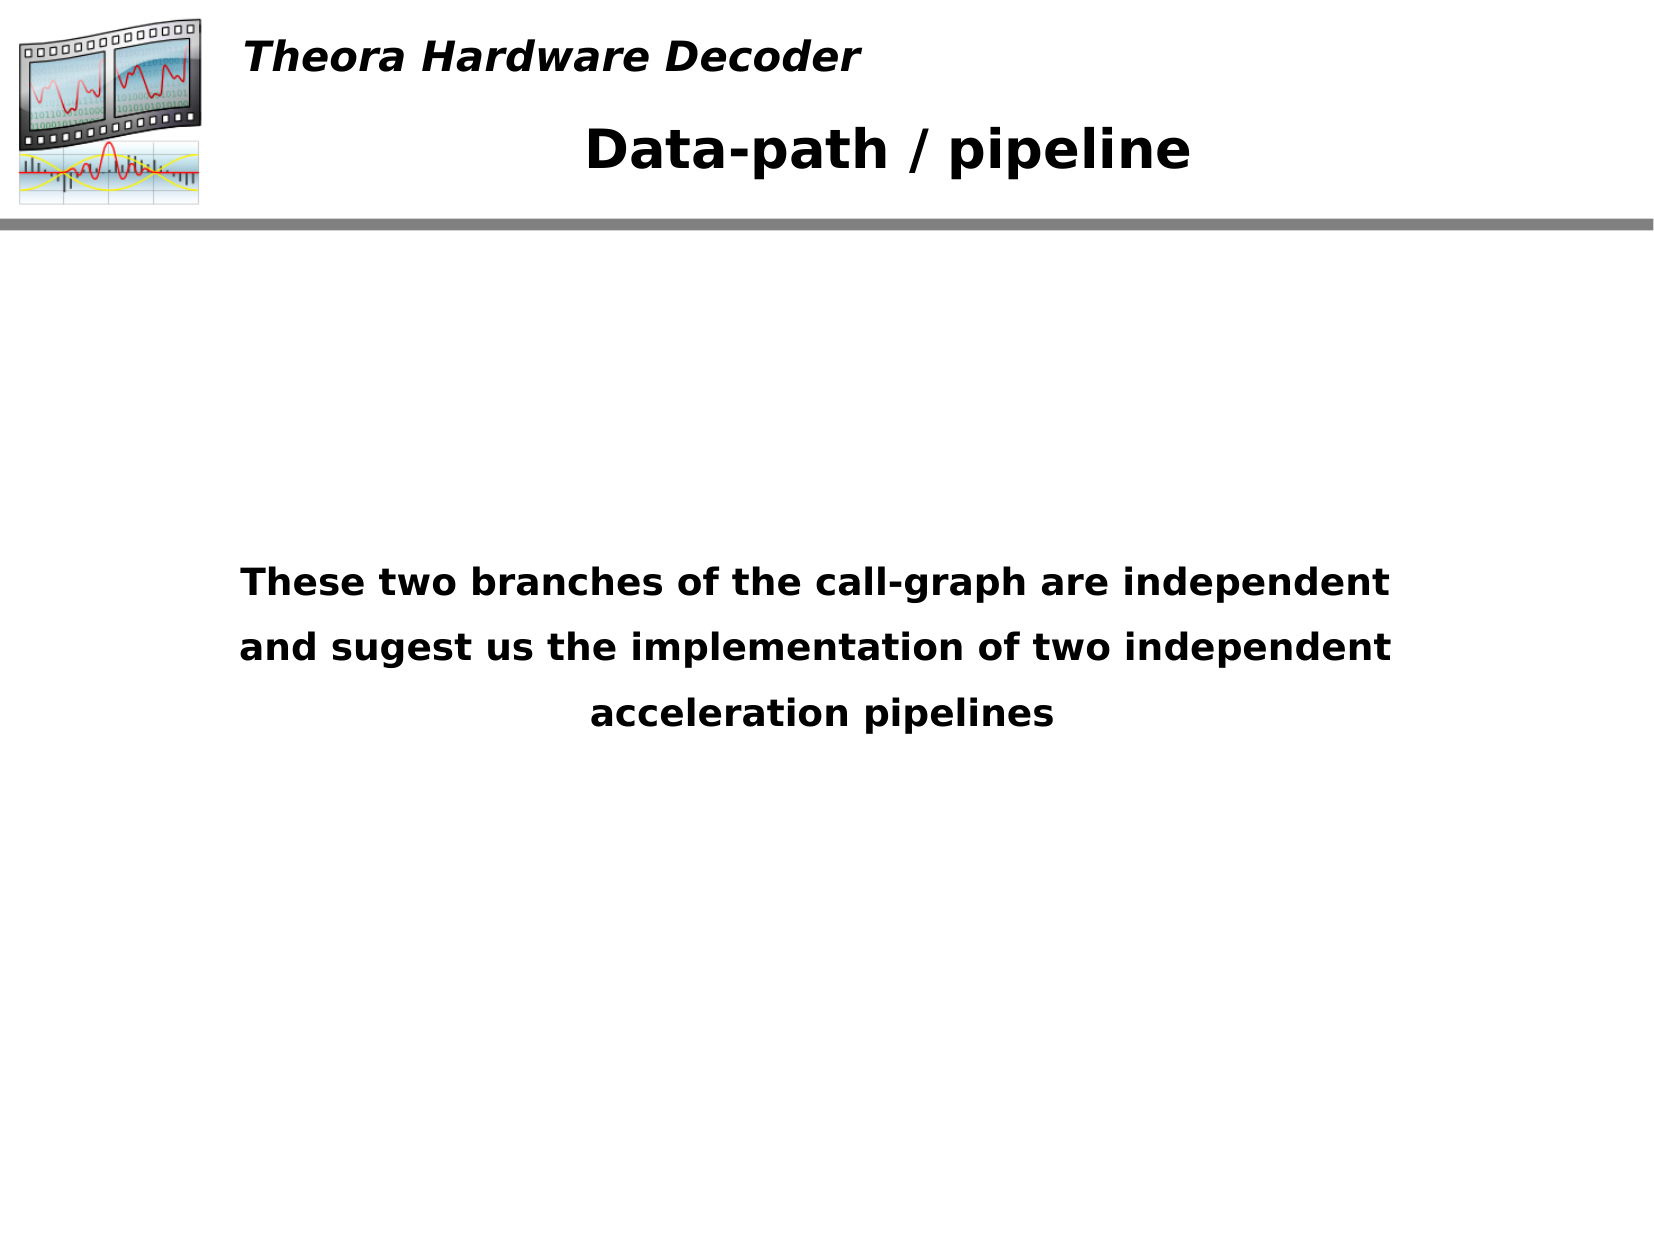

Theora Hardware Decoder
Data-path / pipeline
These two branches of the call-graph are independent
and sugest us the implementation of two independent
acceleration pipelines